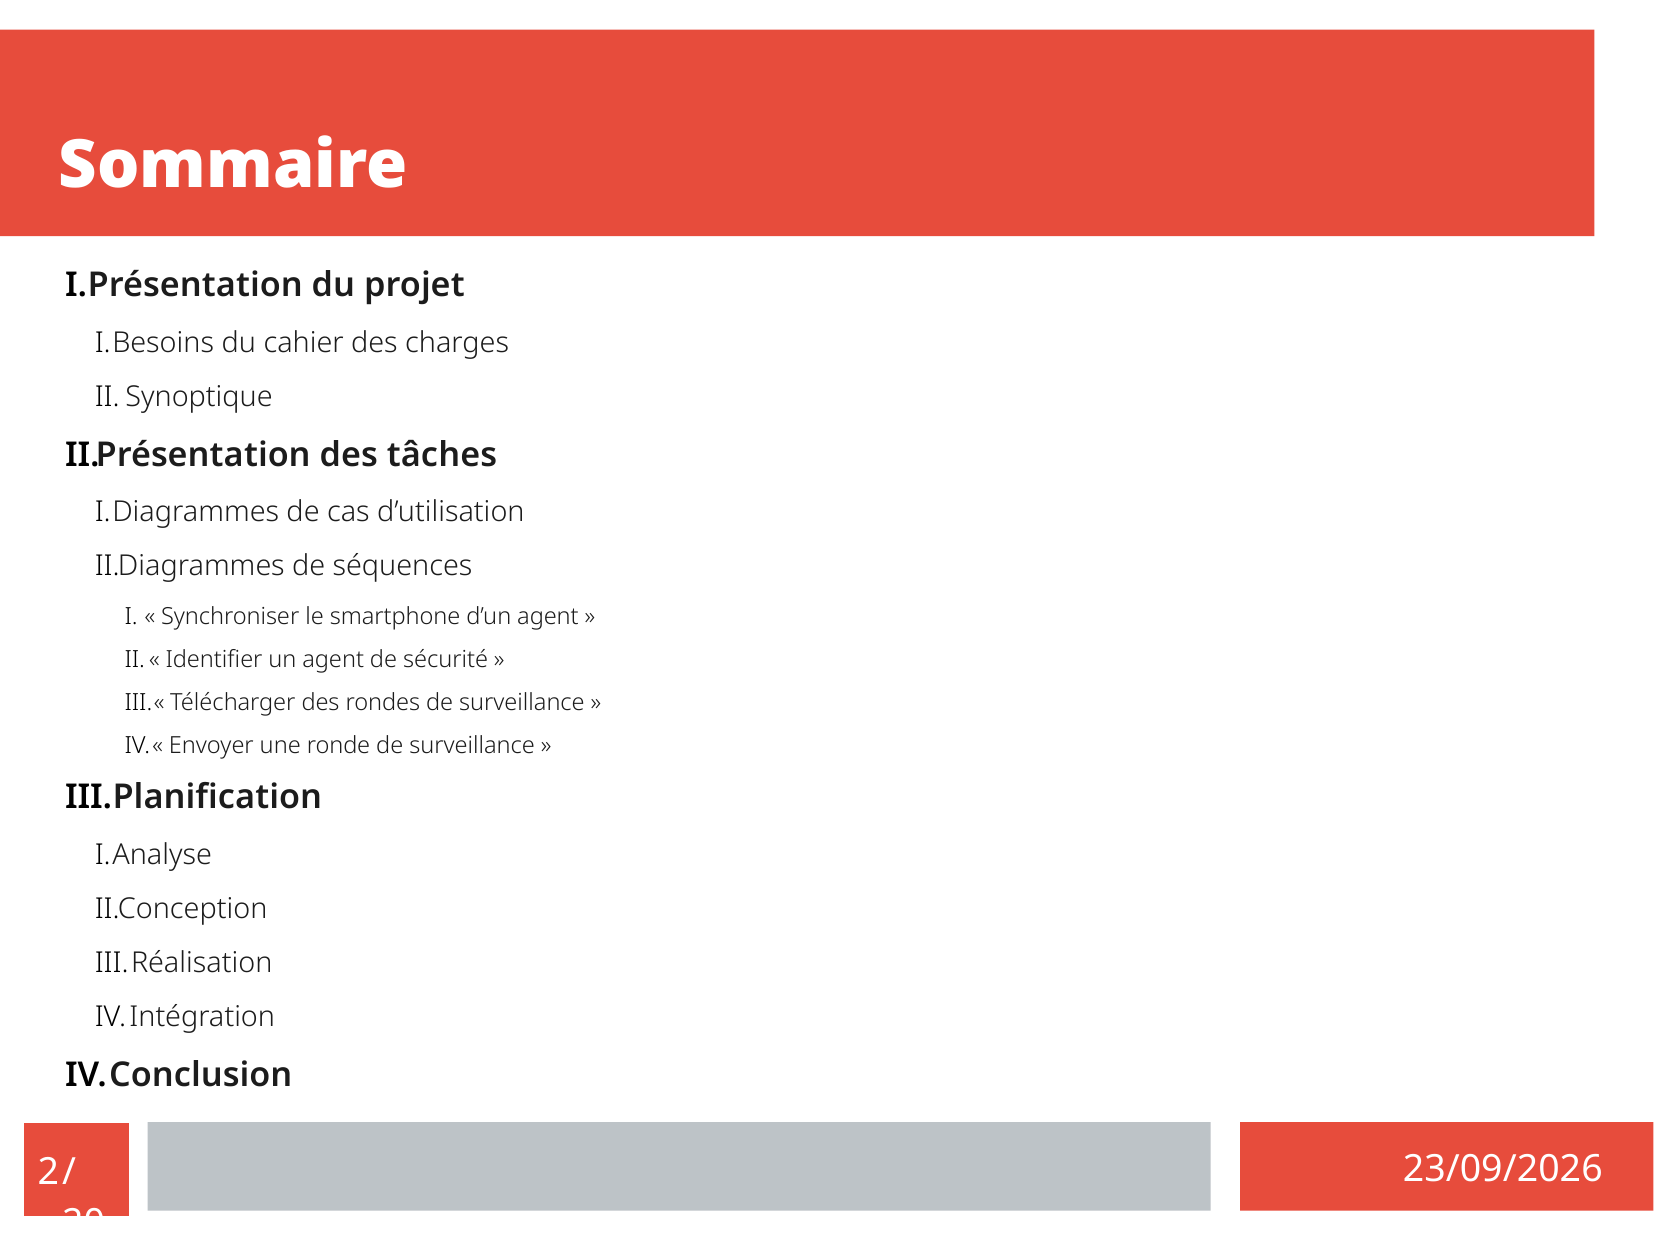

# Sommaire
 Présentation du projet
 Besoins du cahier des charges
 Synoptique
 Présentation des tâches
 Diagrammes de cas d’utilisation
 Diagrammes de séquences
 « Synchroniser le smartphone d’un agent »
 « Identifier un agent de sécurité »
 « Télécharger des rondes de surveillance »
 « Envoyer une ronde de surveillance »
 Planification
 Analyse
 Conception
 Réalisation
 Intégration
 Conclusion
2
/ 20